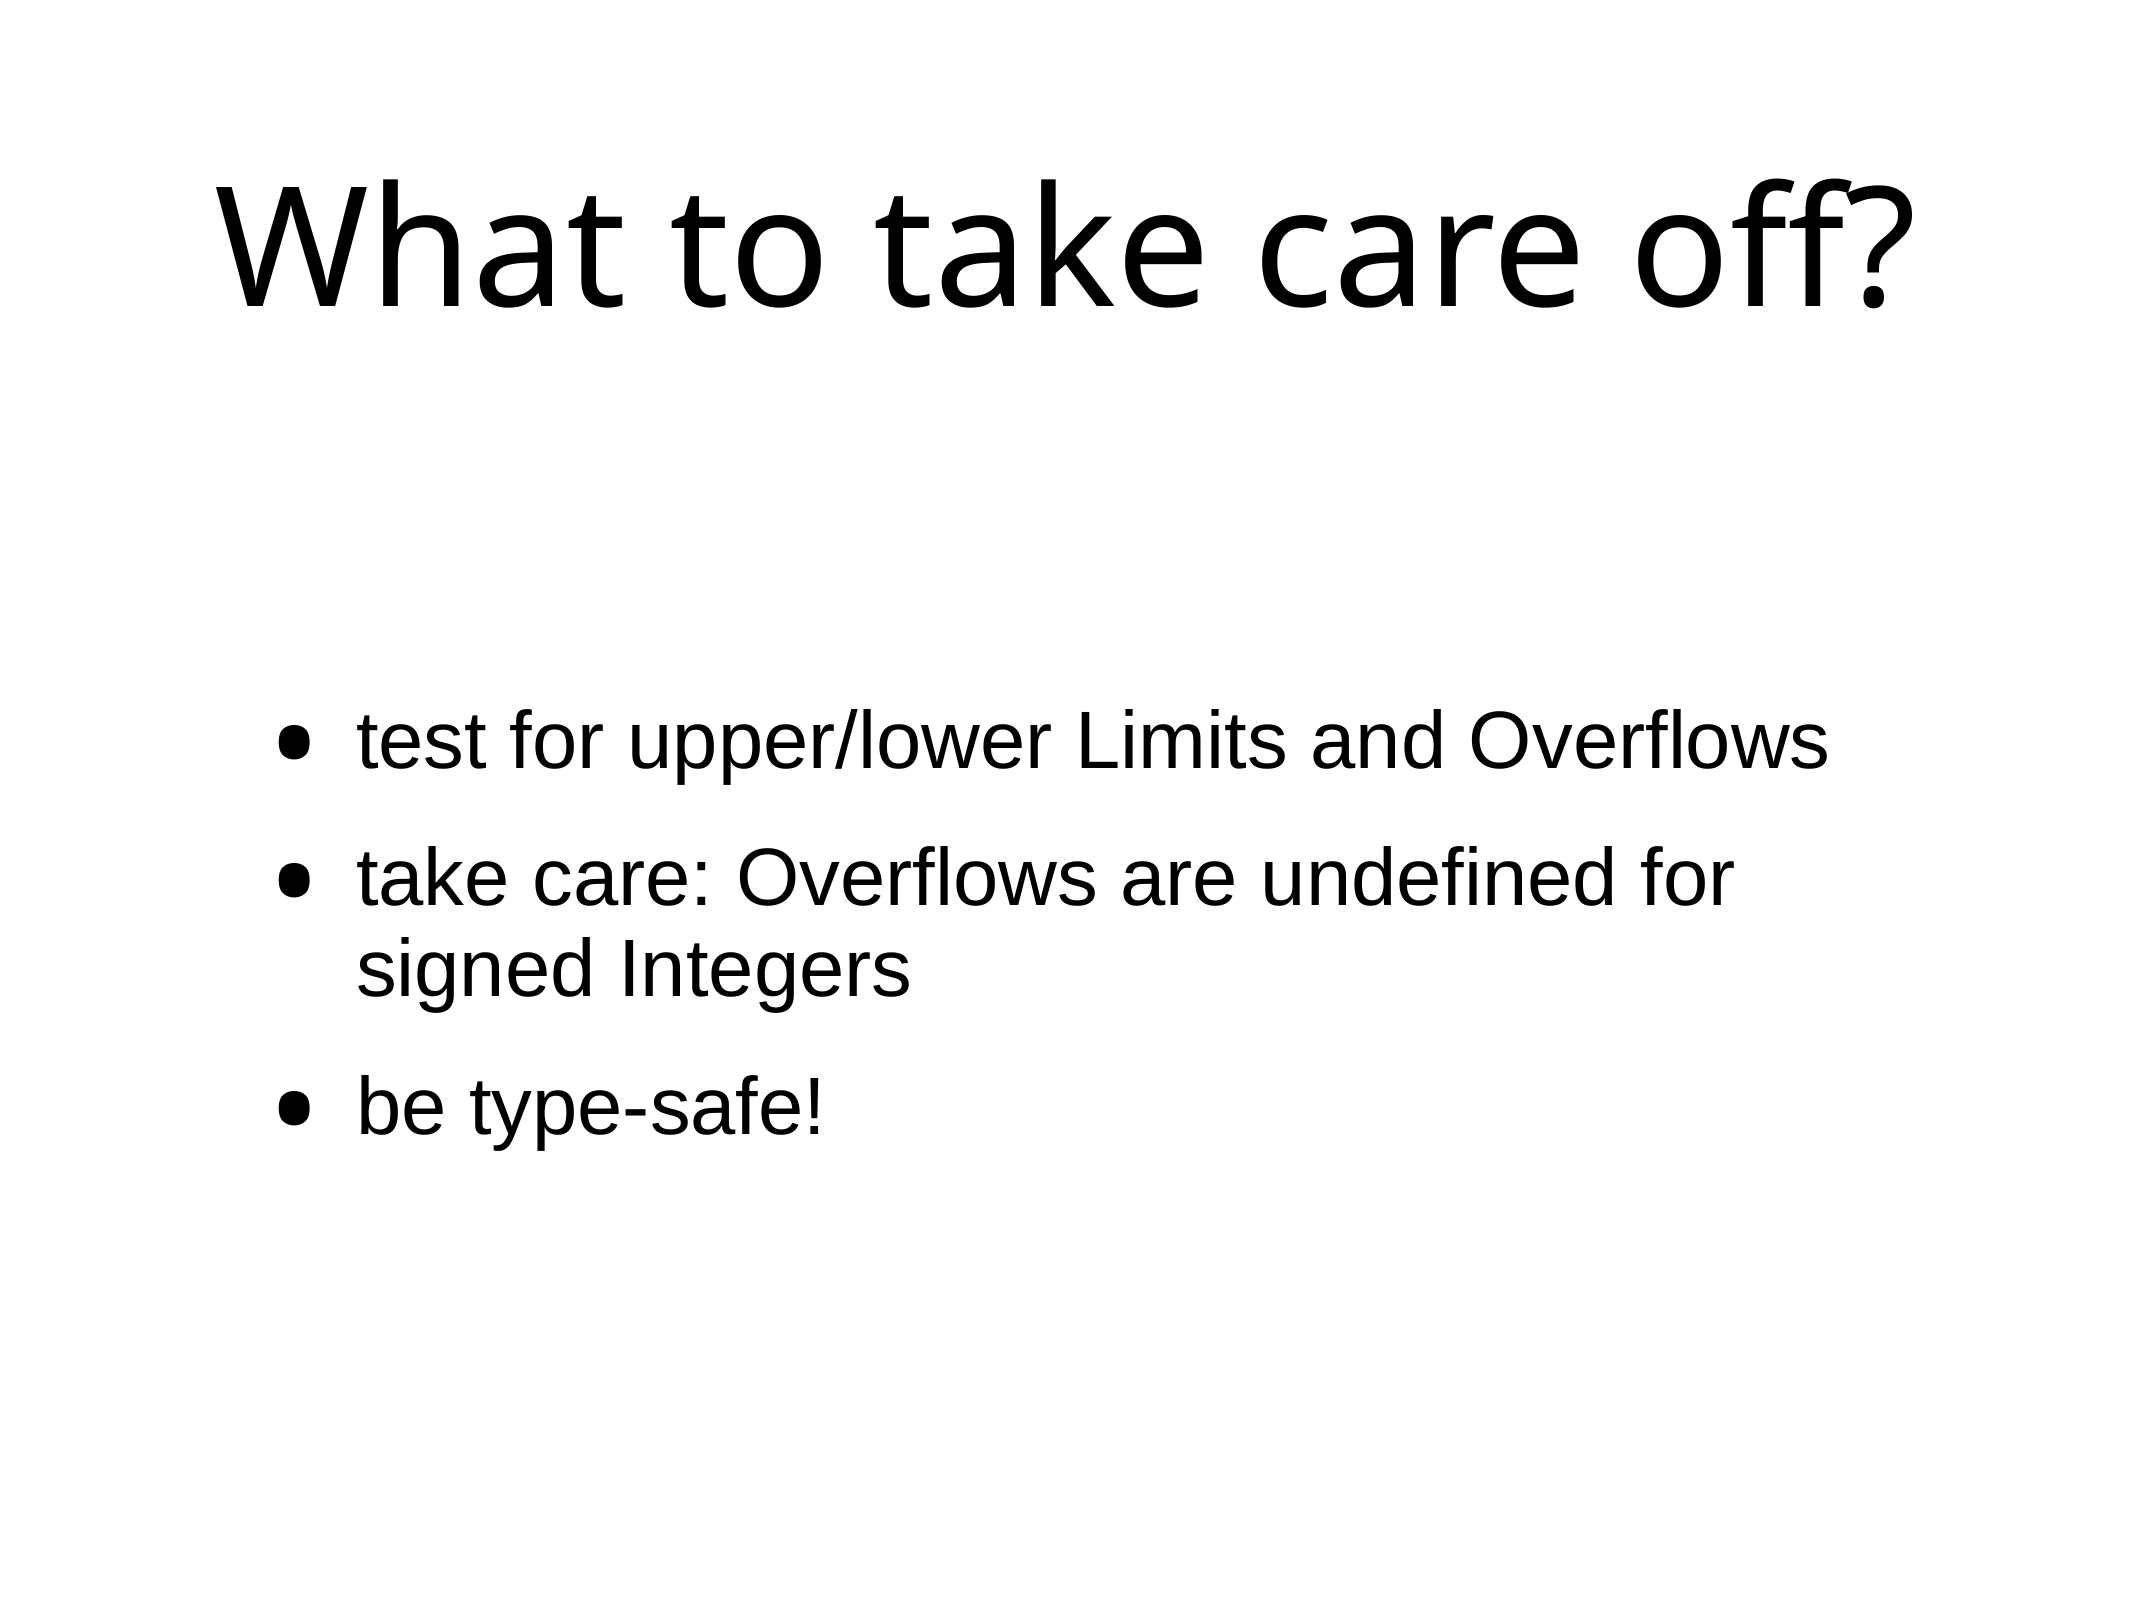

# What to take care off?
test for upper/lower Limits and Overflows
take care: Overflows are undefined for signed Integers
be type-safe!